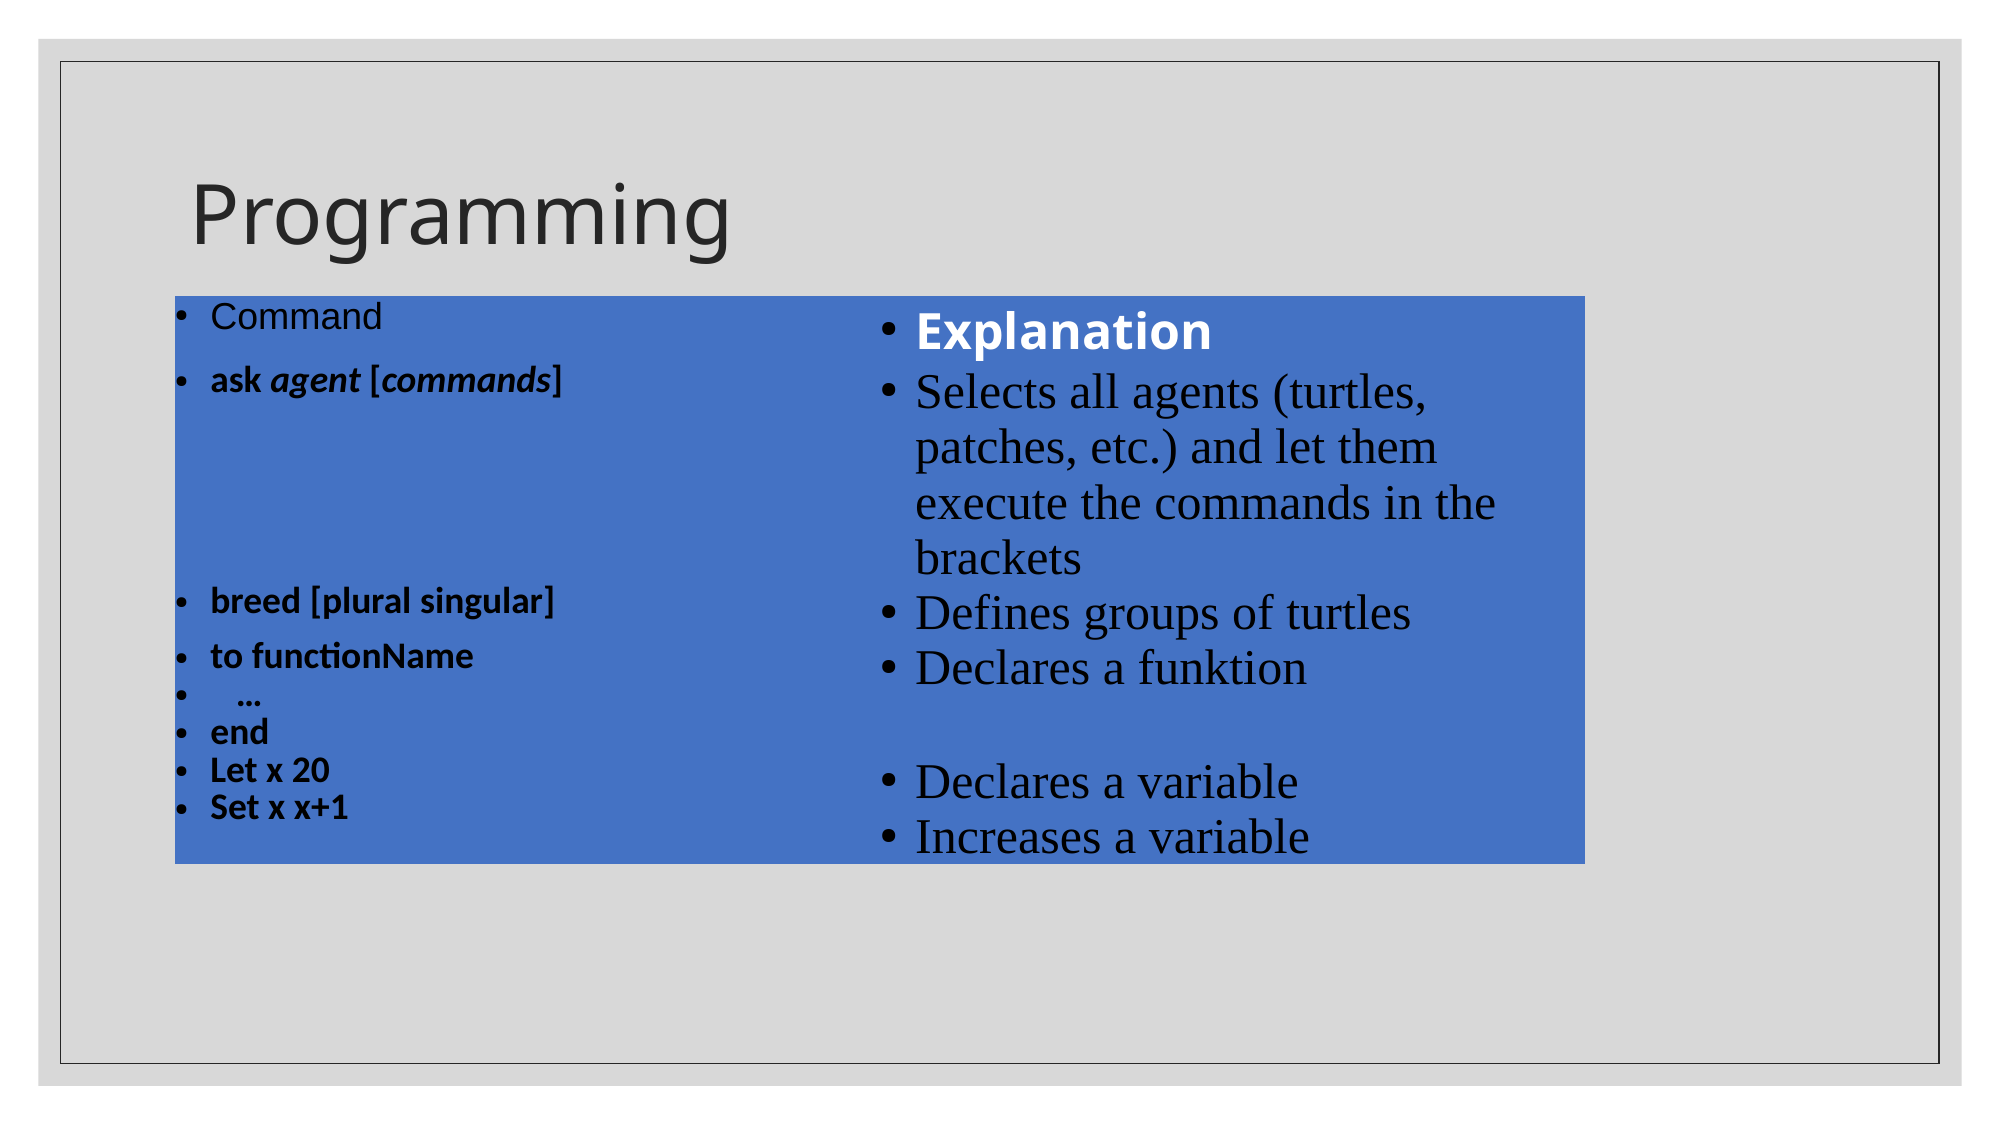

# Programming
| Command | Explanation |
| --- | --- |
| ask agent [commands] | Selects all agents (turtles, patches, etc.) and let them execute the commands in the brackets |
| breed [plural singular] | Defines groups of turtles |
| to functionName … end | Declares a funktion |
| Let x 20 Set x x+1 | Declares a variable Increases a variable |